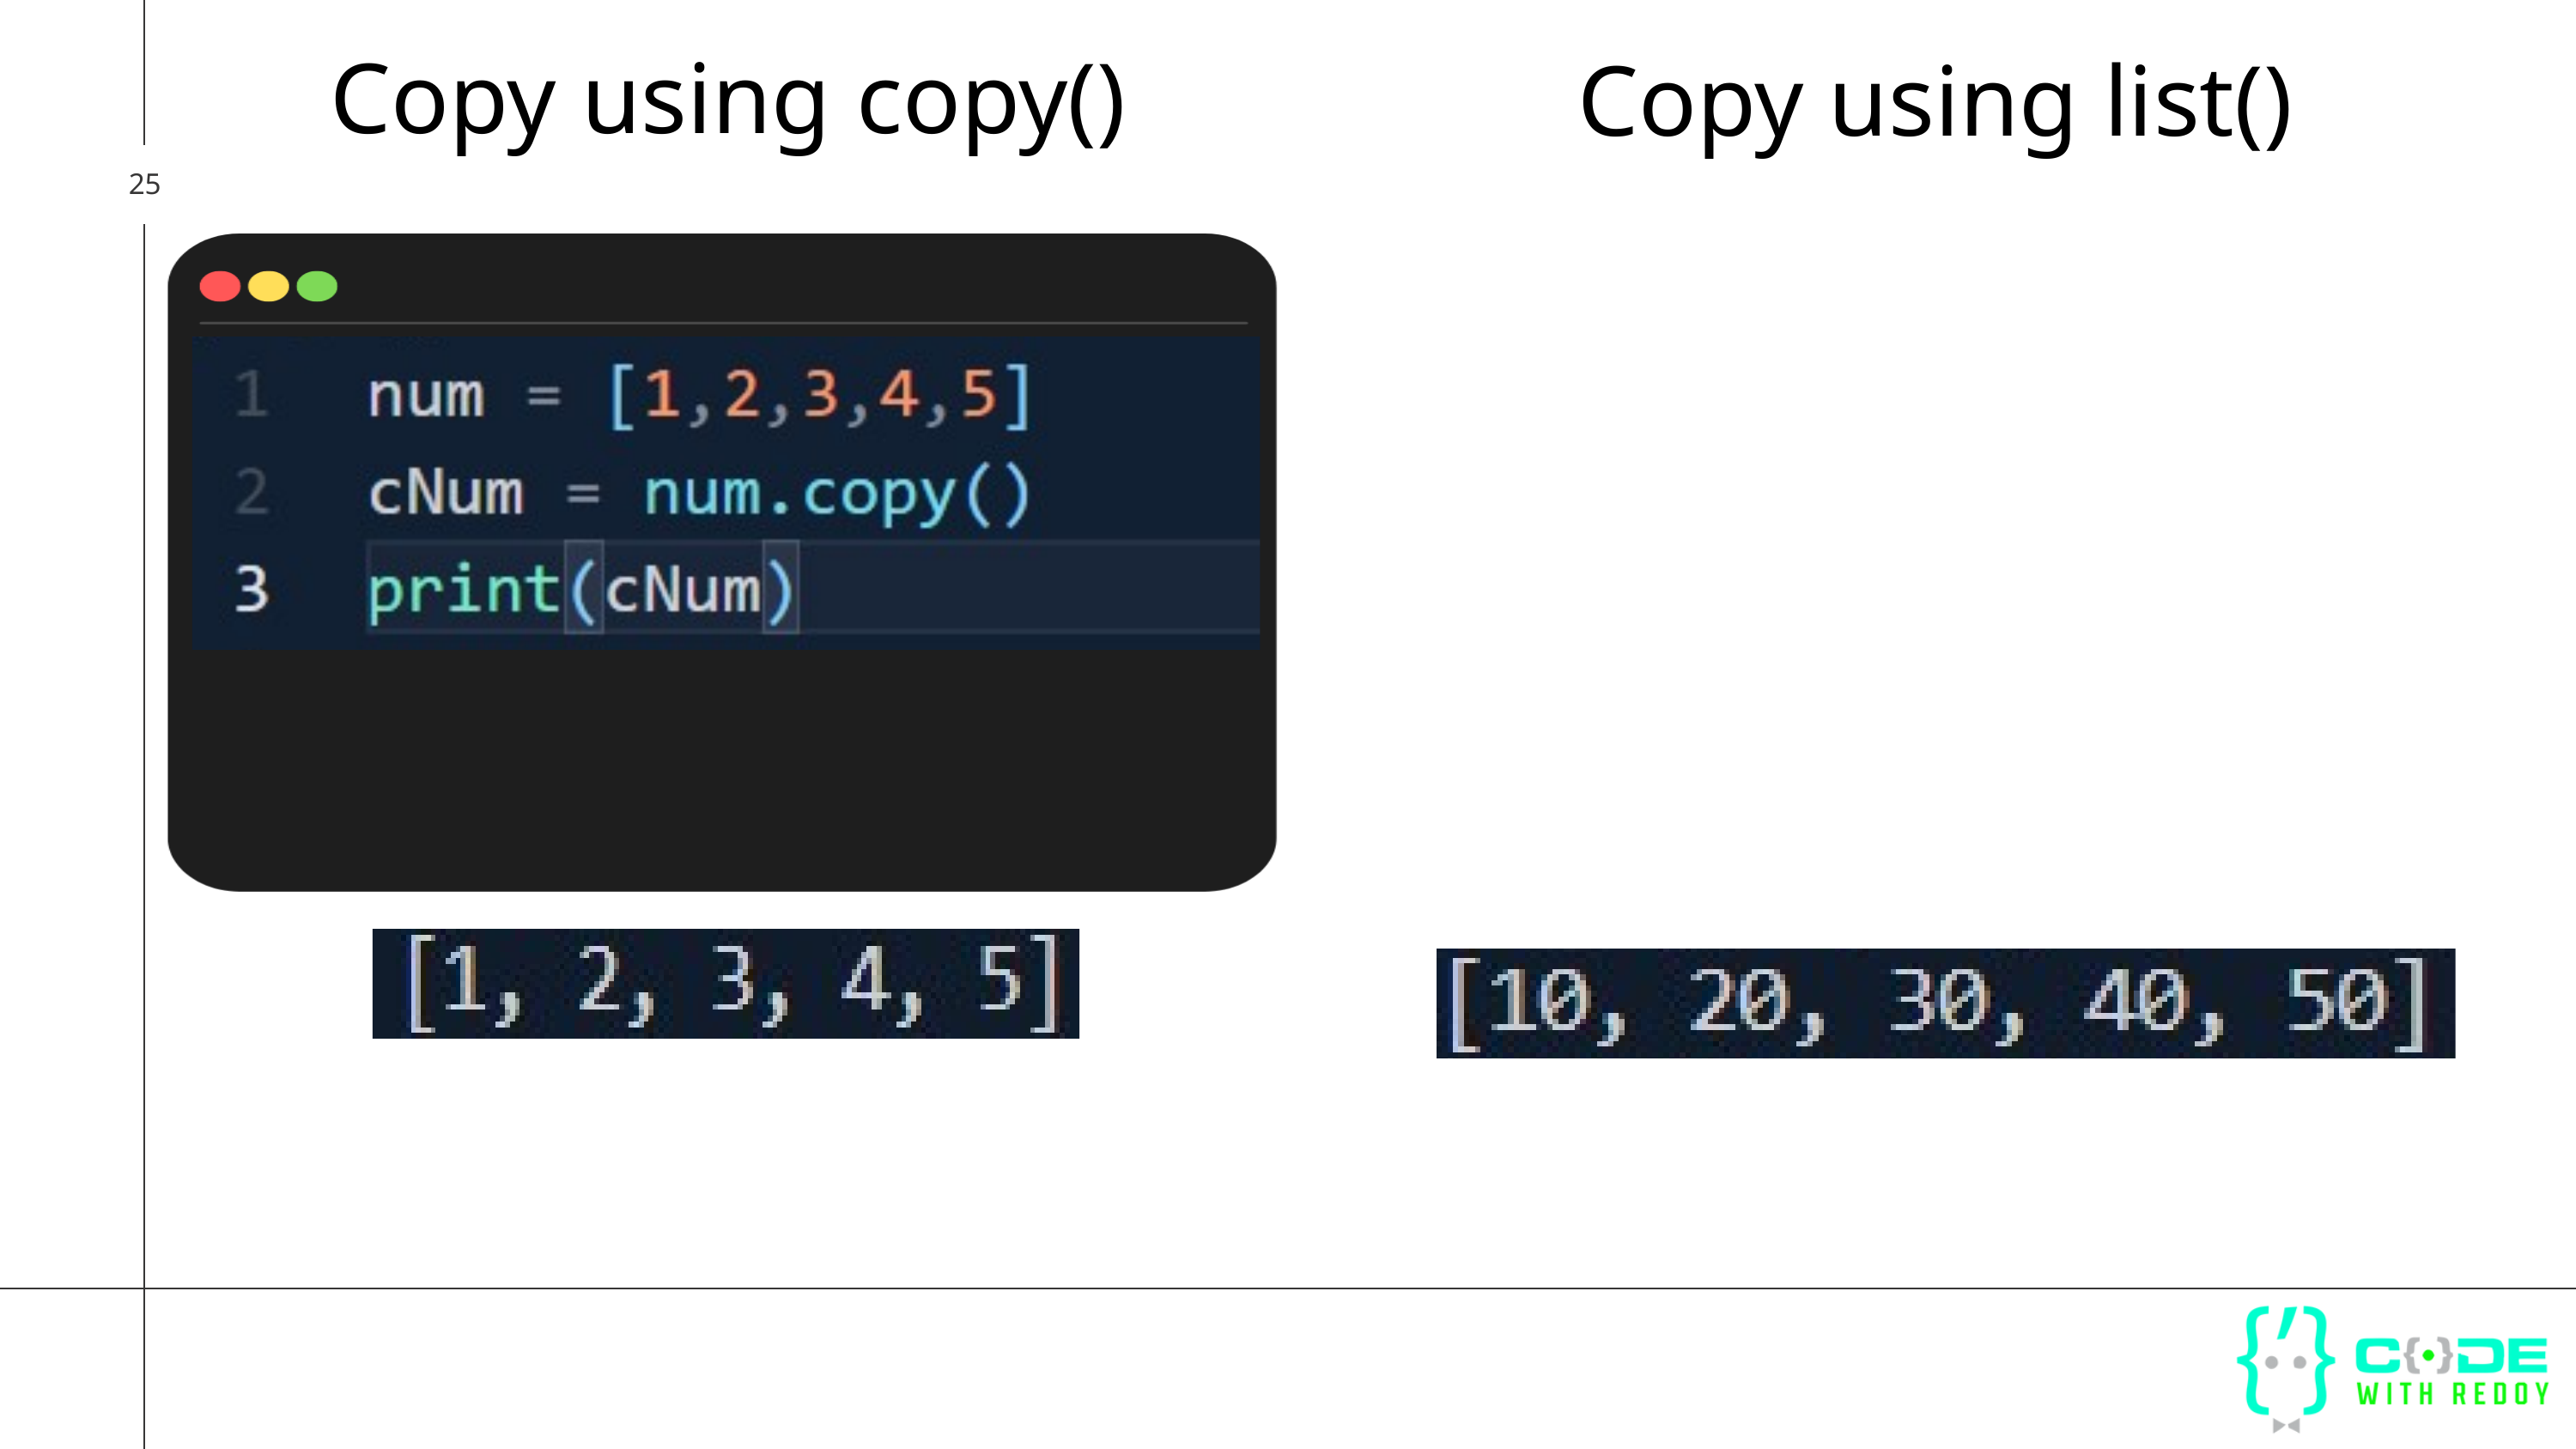

Copy using copy()
Copy using list()
25